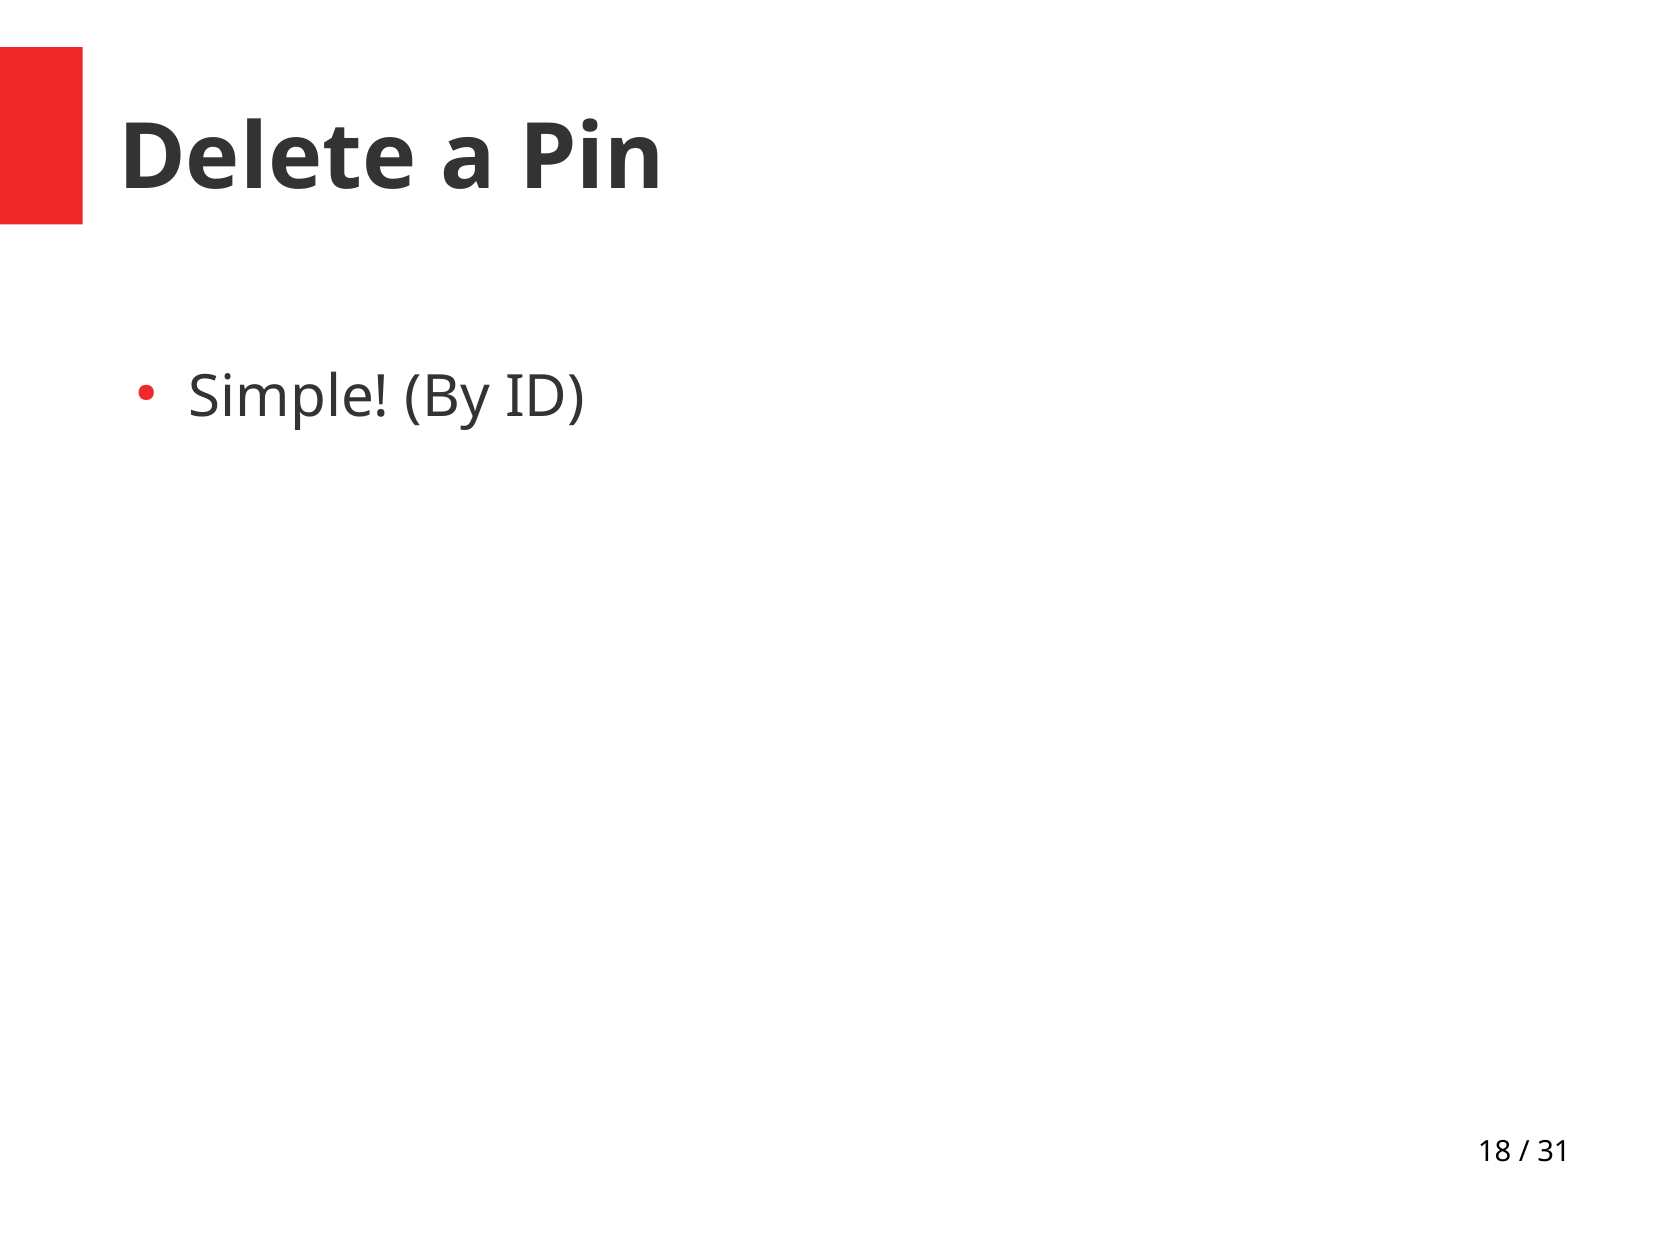

# Delete a Pin
Simple! (By ID)
18